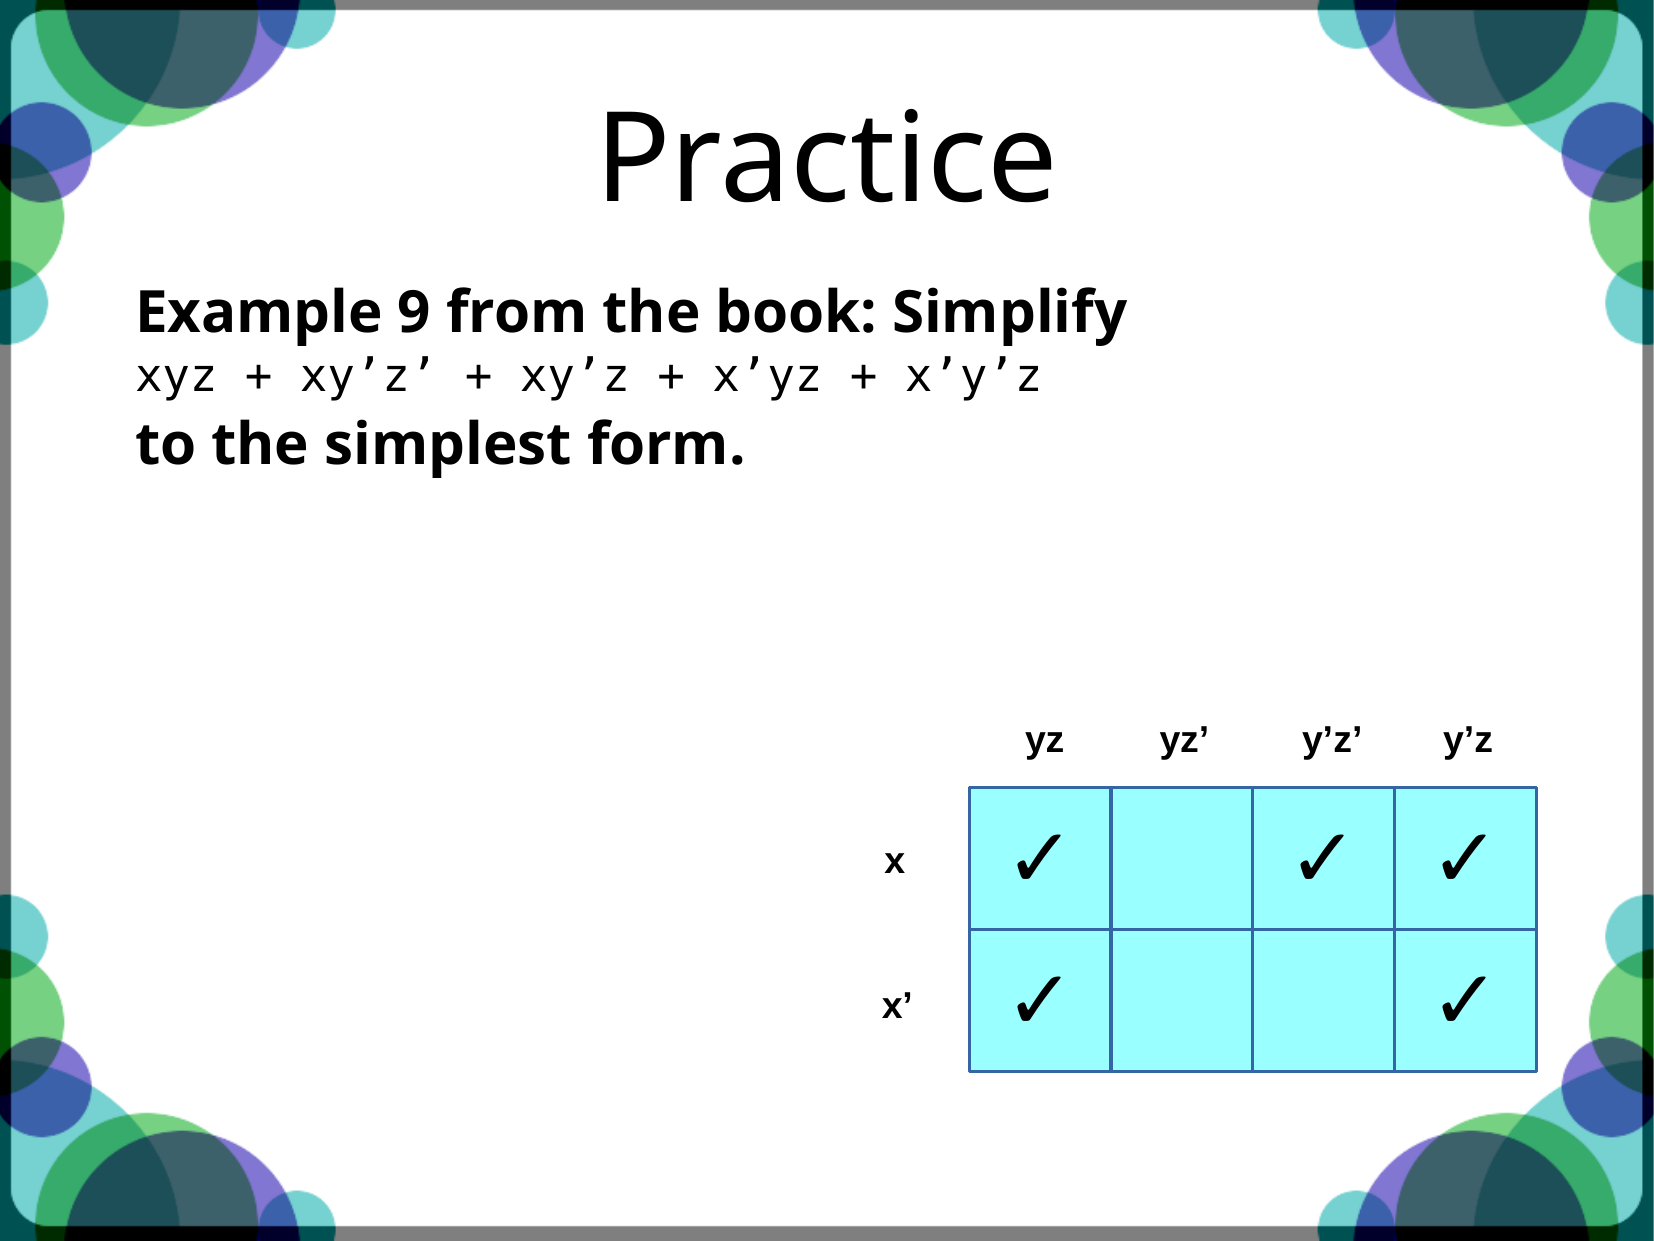

# Practice
Example 9 from the book: Simplify
xyz + xy’z’ + xy’z + x’yz + x’y’z
to the simplest form.
yz
yz’
y’z’
y’z
✓
✓
✓
x
✓
✓
x’